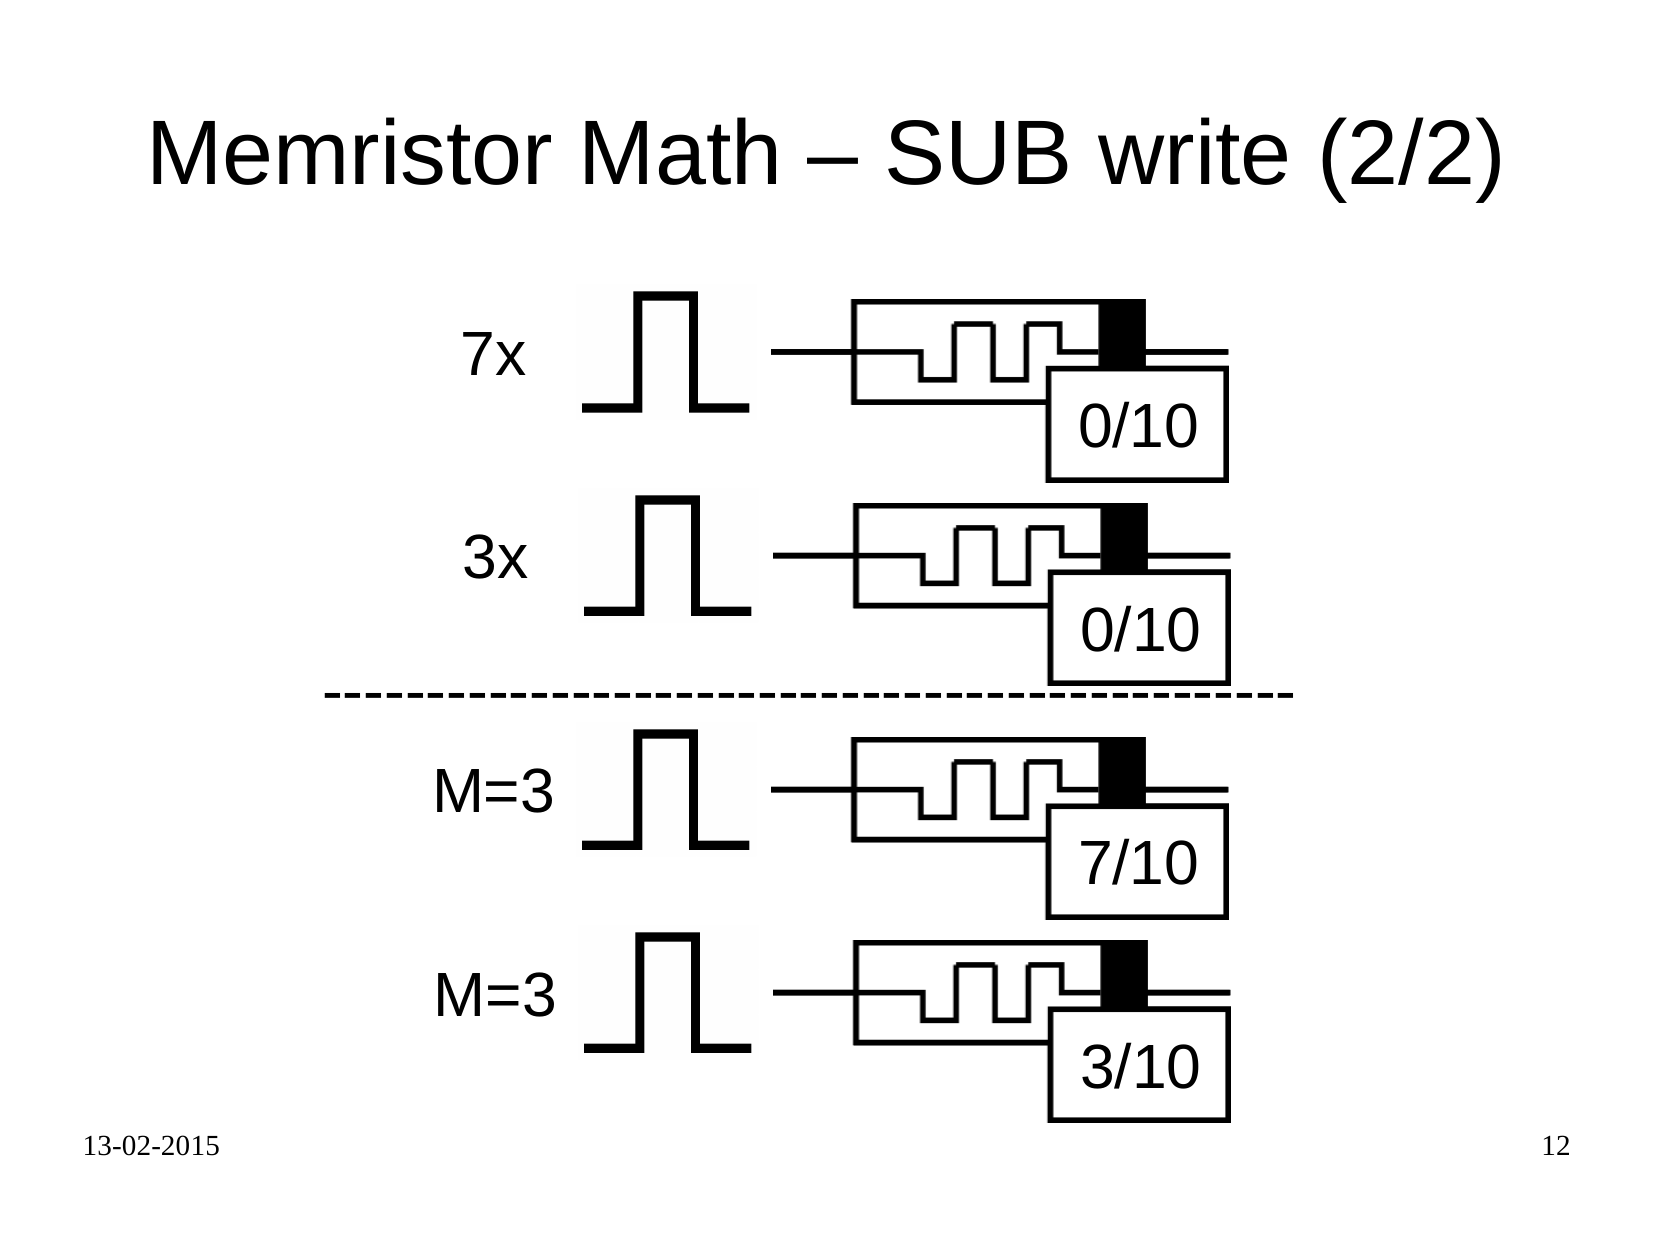

# Memristor Math – SUB write (2/2)
7x
0/10
0/10
3x
3/10
0/10
-----------------------------------------------
M=3
0/10
7/10
M=3
3/10
3/10
13-02-2015
12